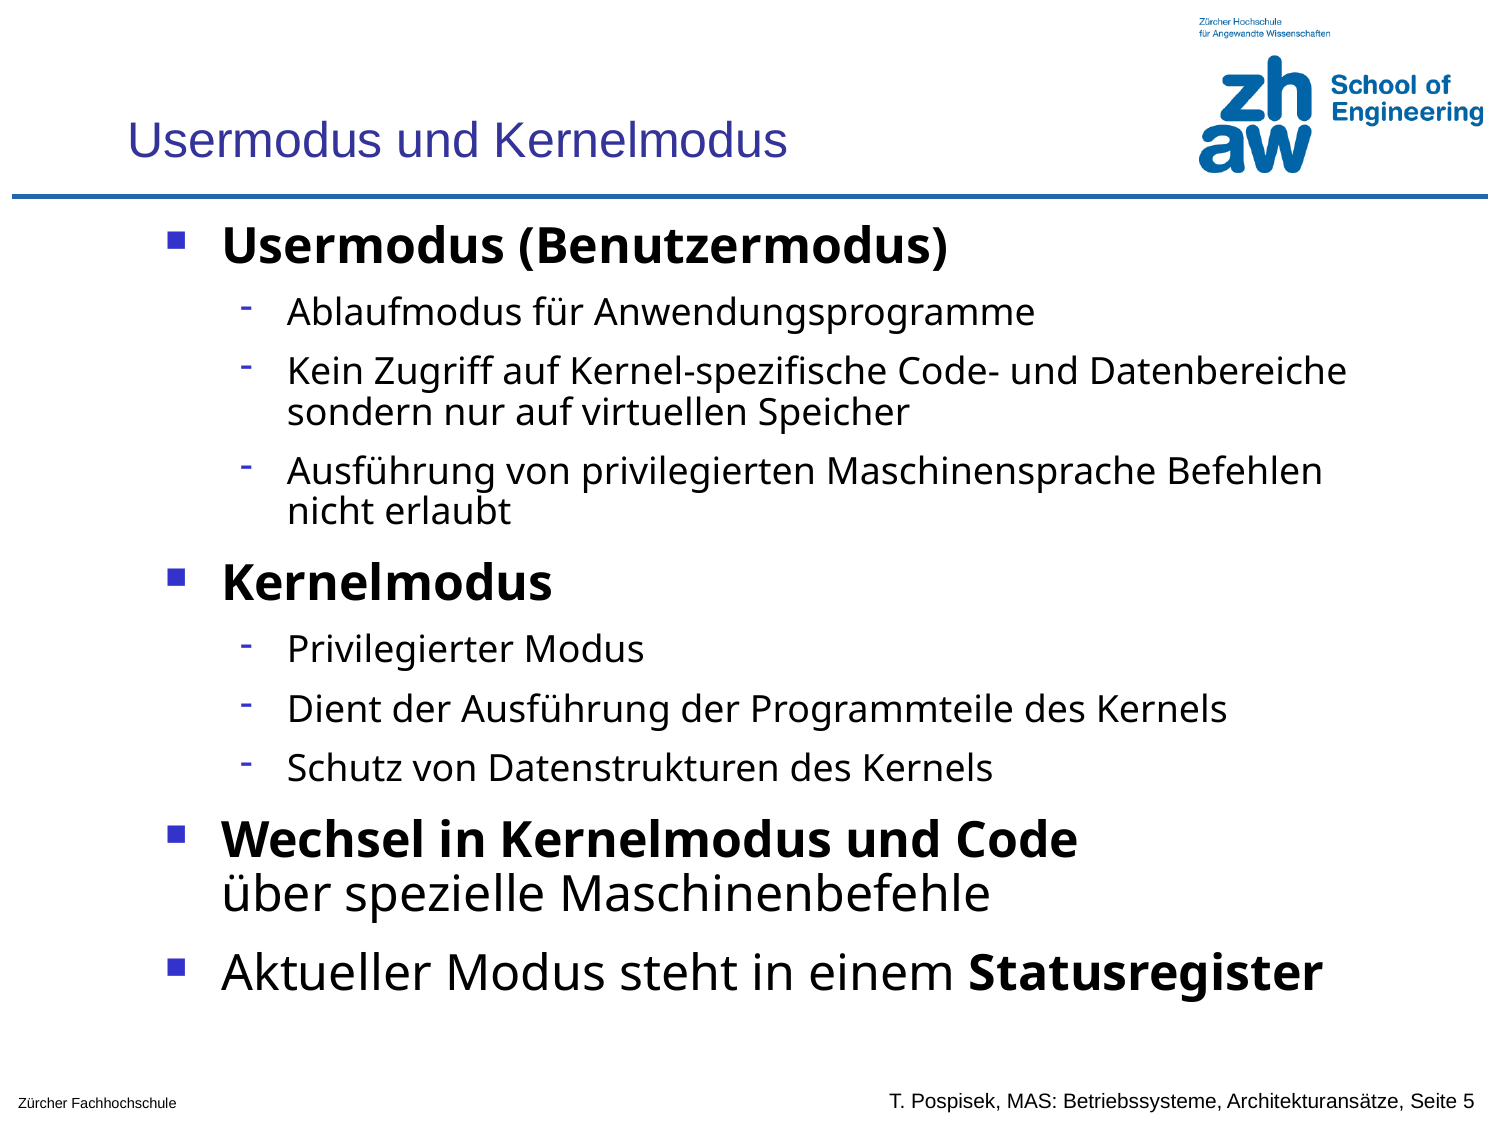

# Usermodus und Kernelmodus
Usermodus (Benutzermodus)
Ablaufmodus für Anwendungsprogramme
Kein Zugriff auf Kernel-spezifische Code- und Datenbereiche sondern nur auf virtuellen Speicher
Ausführung von privilegierten Maschinensprache Befehlen nicht erlaubt
Kernelmodus
Privilegierter Modus
Dient der Ausführung der Programmteile des Kernels
Schutz von Datenstrukturen des Kernels
Wechsel in Kernelmodus und Code
über spezielle Maschinenbefehle
Aktueller Modus steht in einem Statusregister